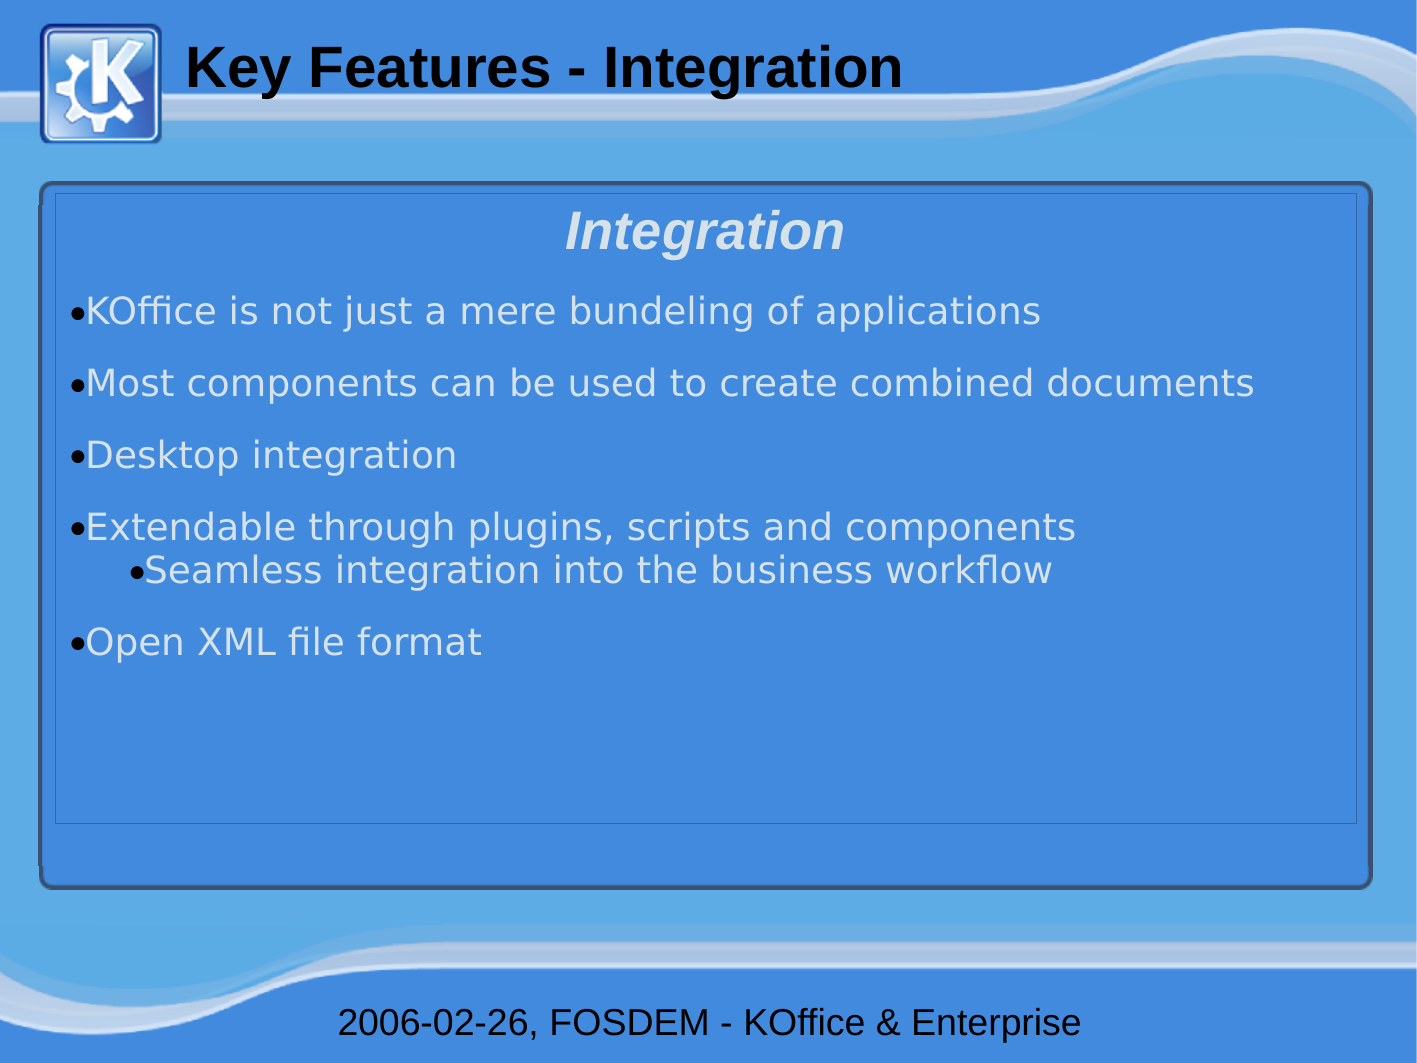

Key Features - Integration
Integration
KOffice is not just a mere bundeling of applications
Most components can be used to create combined documents
Desktop integration
Extendable through plugins, scripts and components
Seamless integration into the business workflow
Open XML file format